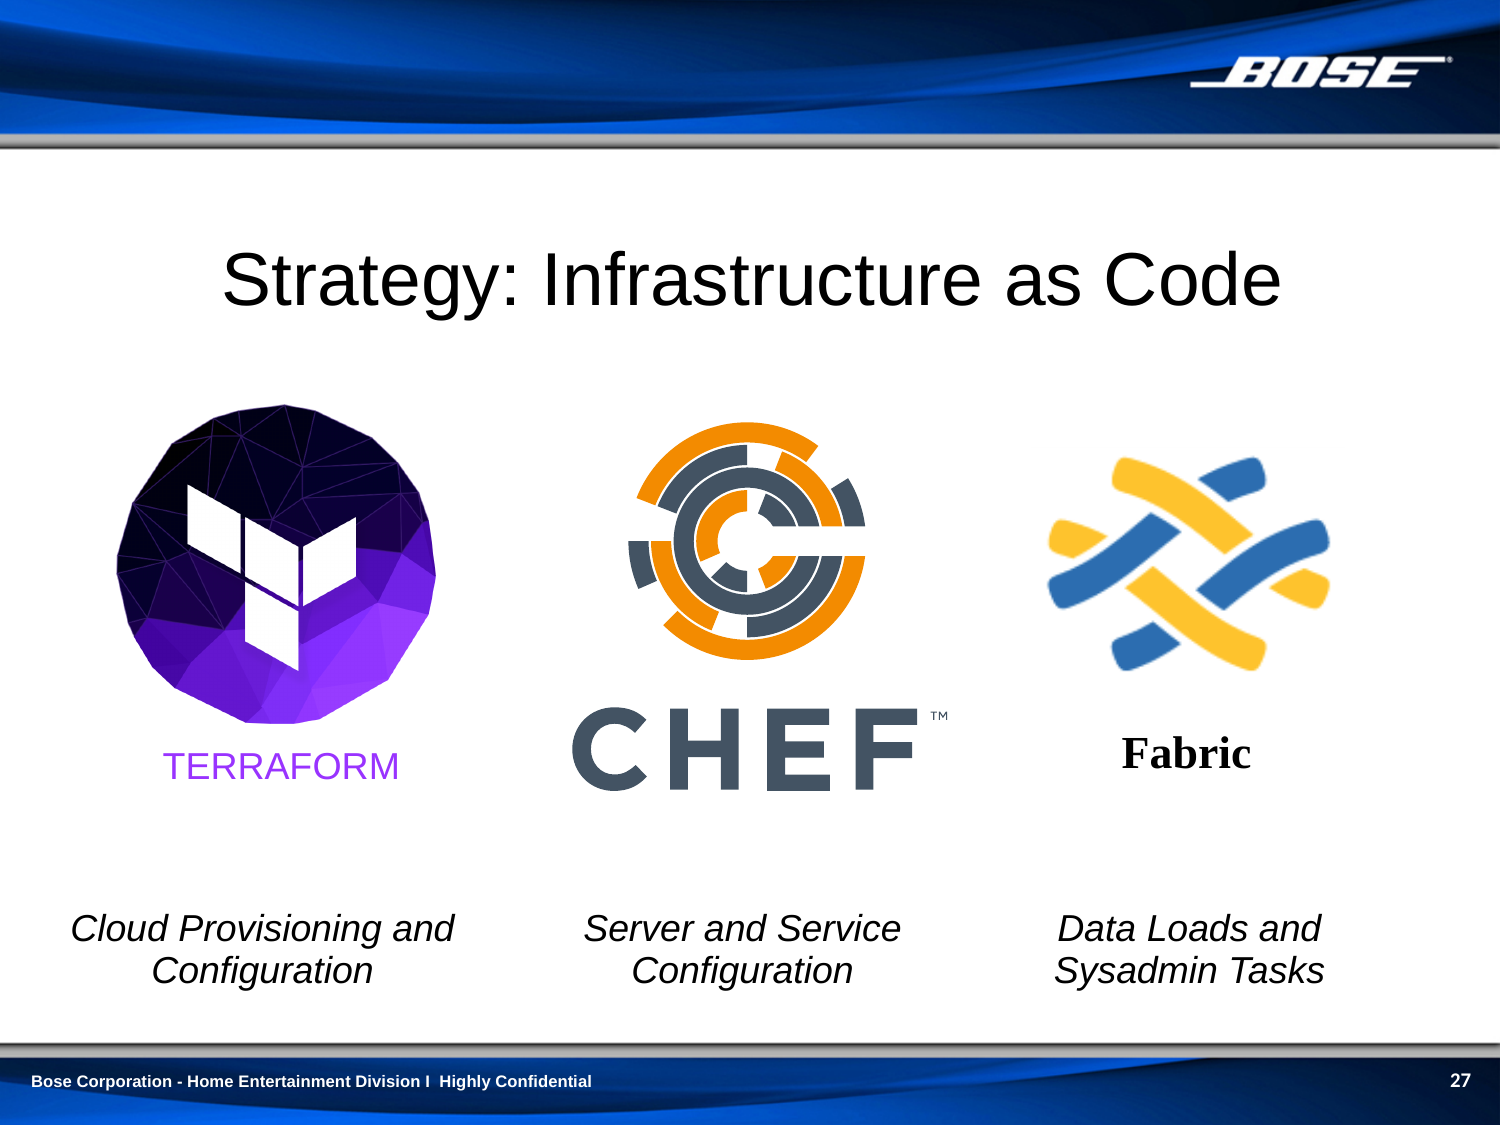

Strategy: Infrastructure as Code
Fabric
TERRAFORM
Cloud Provisioning and
Configuration
Server and Service
Configuration
Data Loads and Sysadmin Tasks